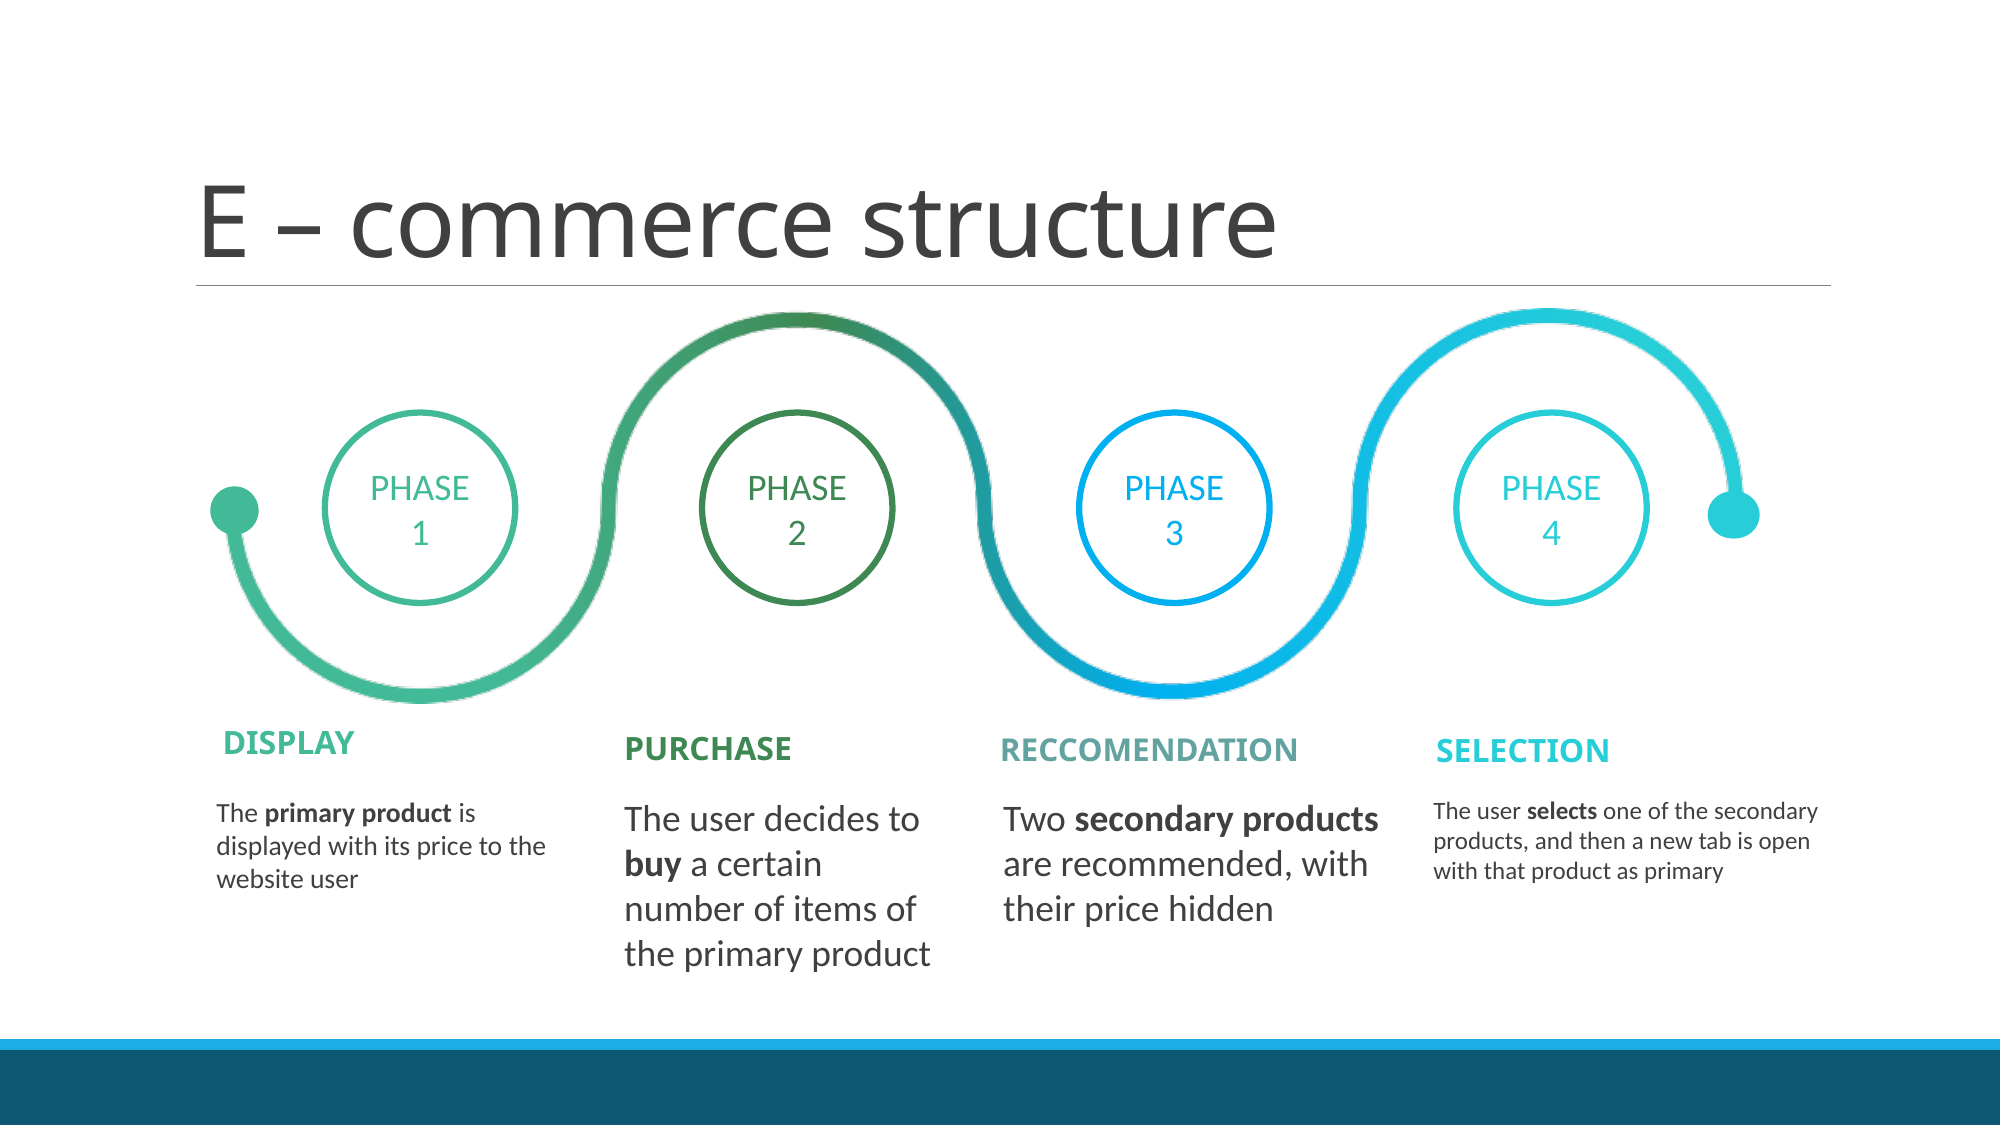

E – commerce structure
PHASE 1
PHASE 2
PHASE 3
PHASE 4
# DISPLAY
PURCHASE
RECCOMENDATION
SELECTION
The user decides to buy a certain number of items of the primary product
Two secondary products are recommended, with their price hidden
The primary product is displayed with its price to the website user
The user selects one of the secondary products, and then a new tab is open with that product as primary